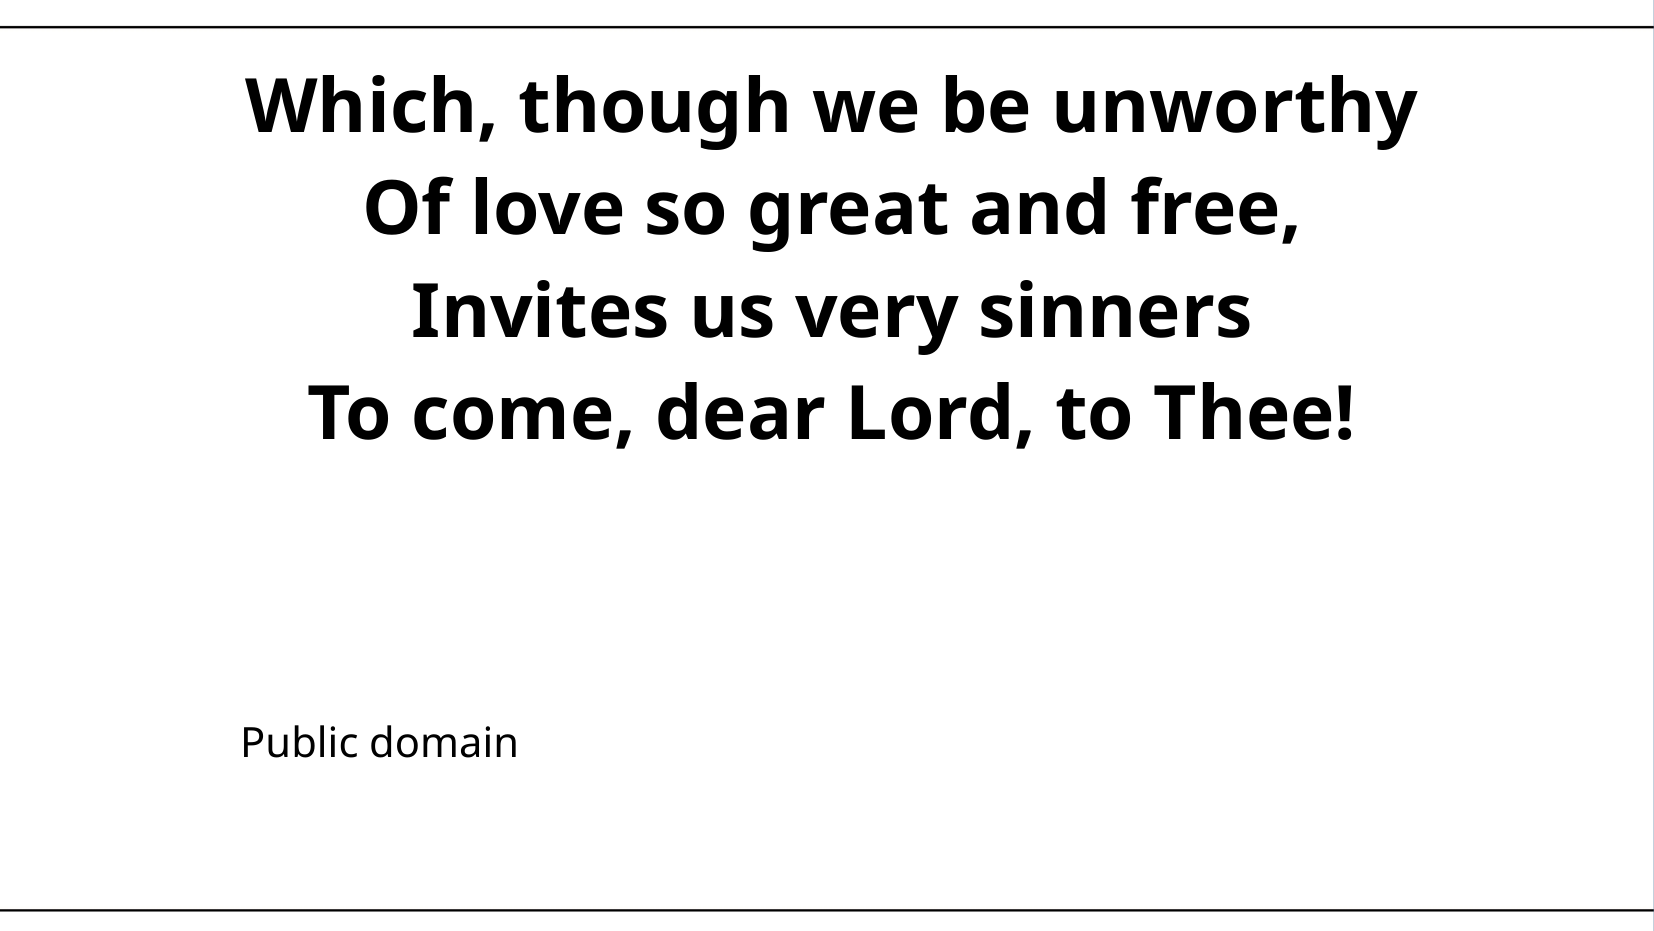

Which, though we be unworthy
Of love so great and free,
Invites us very sinners
To come, dear Lord, to Thee!
 Public domain